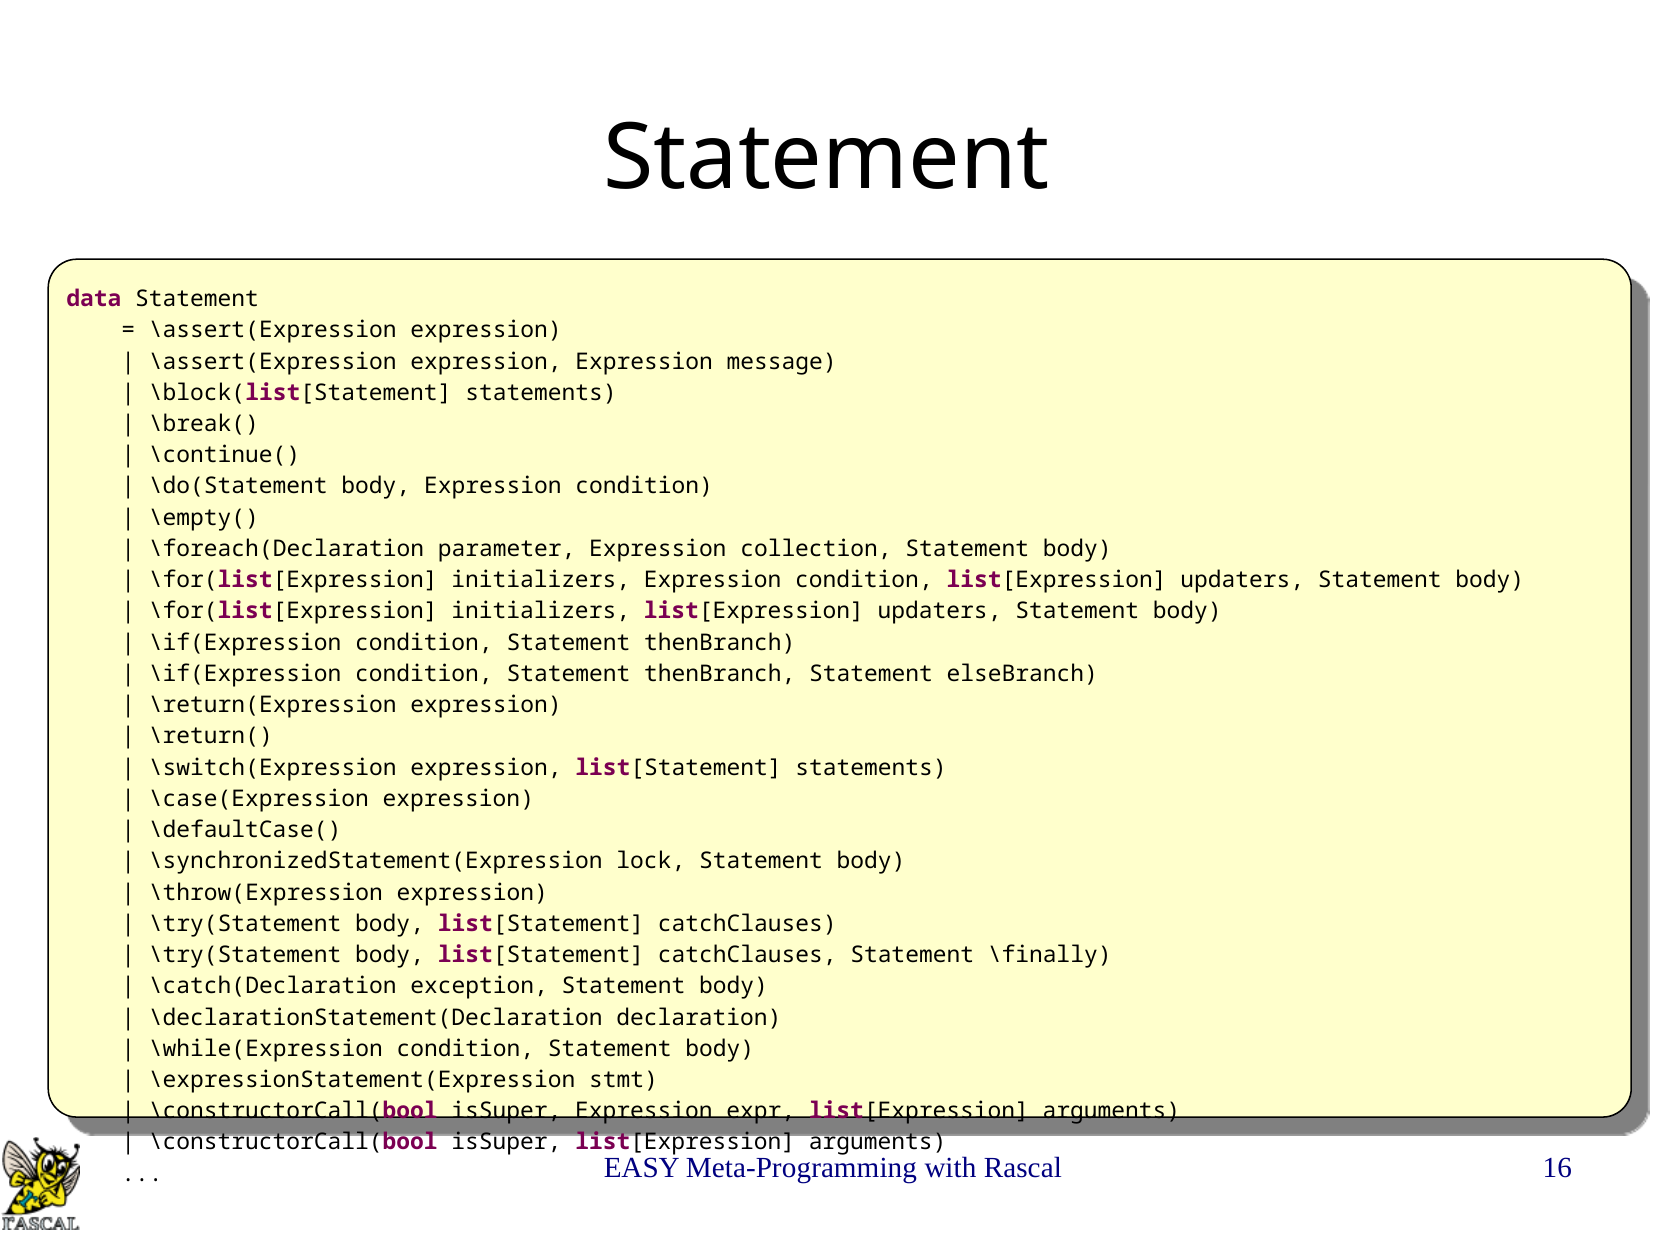

# Statement
data Statement
 = \assert(Expression expression)
 | \assert(Expression expression, Expression message)
 | \block(list[Statement] statements)
 | \break()
 | \continue()
 | \do(Statement body, Expression condition)
 | \empty()
 | \foreach(Declaration parameter, Expression collection, Statement body)
 | \for(list[Expression] initializers, Expression condition, list[Expression] updaters, Statement body)
 | \for(list[Expression] initializers, list[Expression] updaters, Statement body)
 | \if(Expression condition, Statement thenBranch)
 | \if(Expression condition, Statement thenBranch, Statement elseBranch)
 | \return(Expression expression)
 | \return()
 | \switch(Expression expression, list[Statement] statements)
 | \case(Expression expression)
 | \defaultCase()
 | \synchronizedStatement(Expression lock, Statement body)
 | \throw(Expression expression)
 | \try(Statement body, list[Statement] catchClauses)
 | \try(Statement body, list[Statement] catchClauses, Statement \finally)
 | \catch(Declaration exception, Statement body)
 | \declarationStatement(Declaration declaration)
 | \while(Expression condition, Statement body)
 | \expressionStatement(Expression stmt)
 | \constructorCall(bool isSuper, Expression expr, list[Expression] arguments)
 | \constructorCall(bool isSuper, list[Expression] arguments)
 ...
16